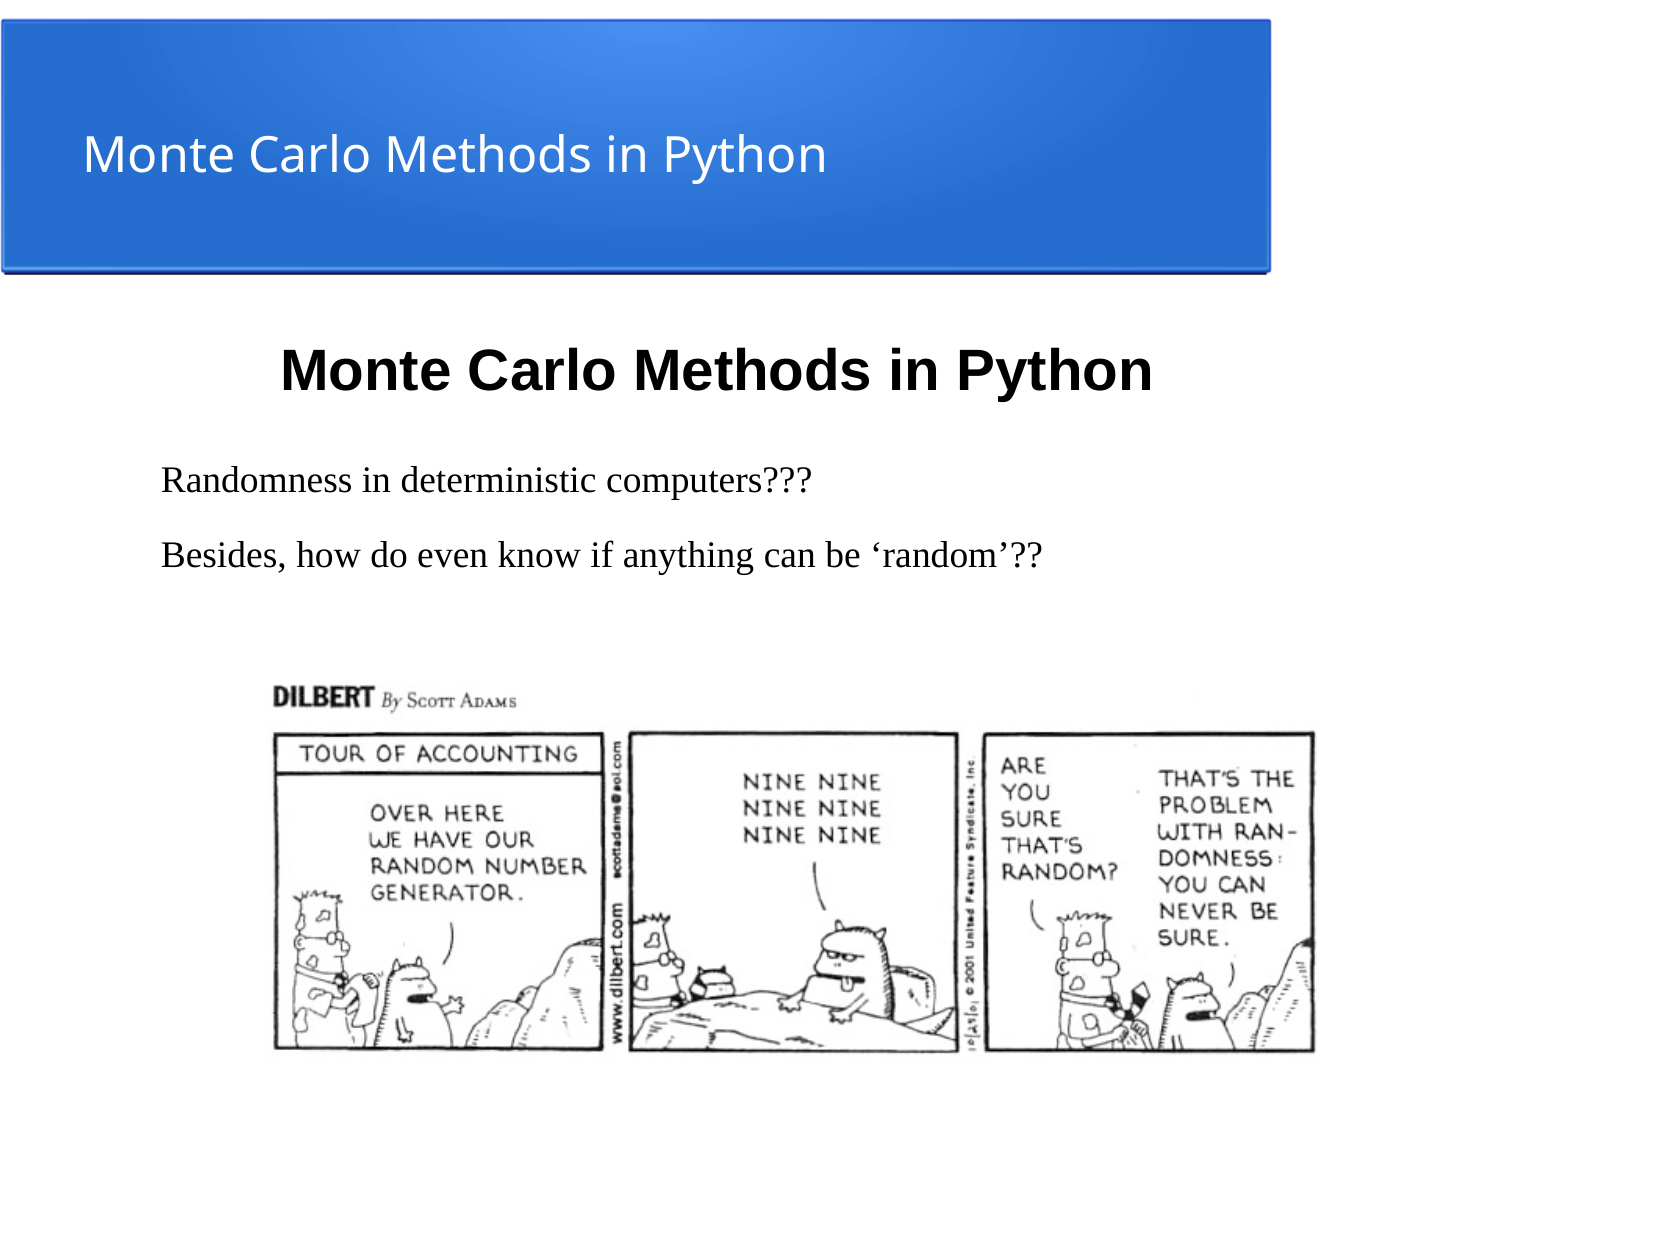

Monte Carlo Methods in Python
Monte Carlo Methods in Python
Randomness in deterministic computers???
Besides, how do even know if anything can be ‘random’??